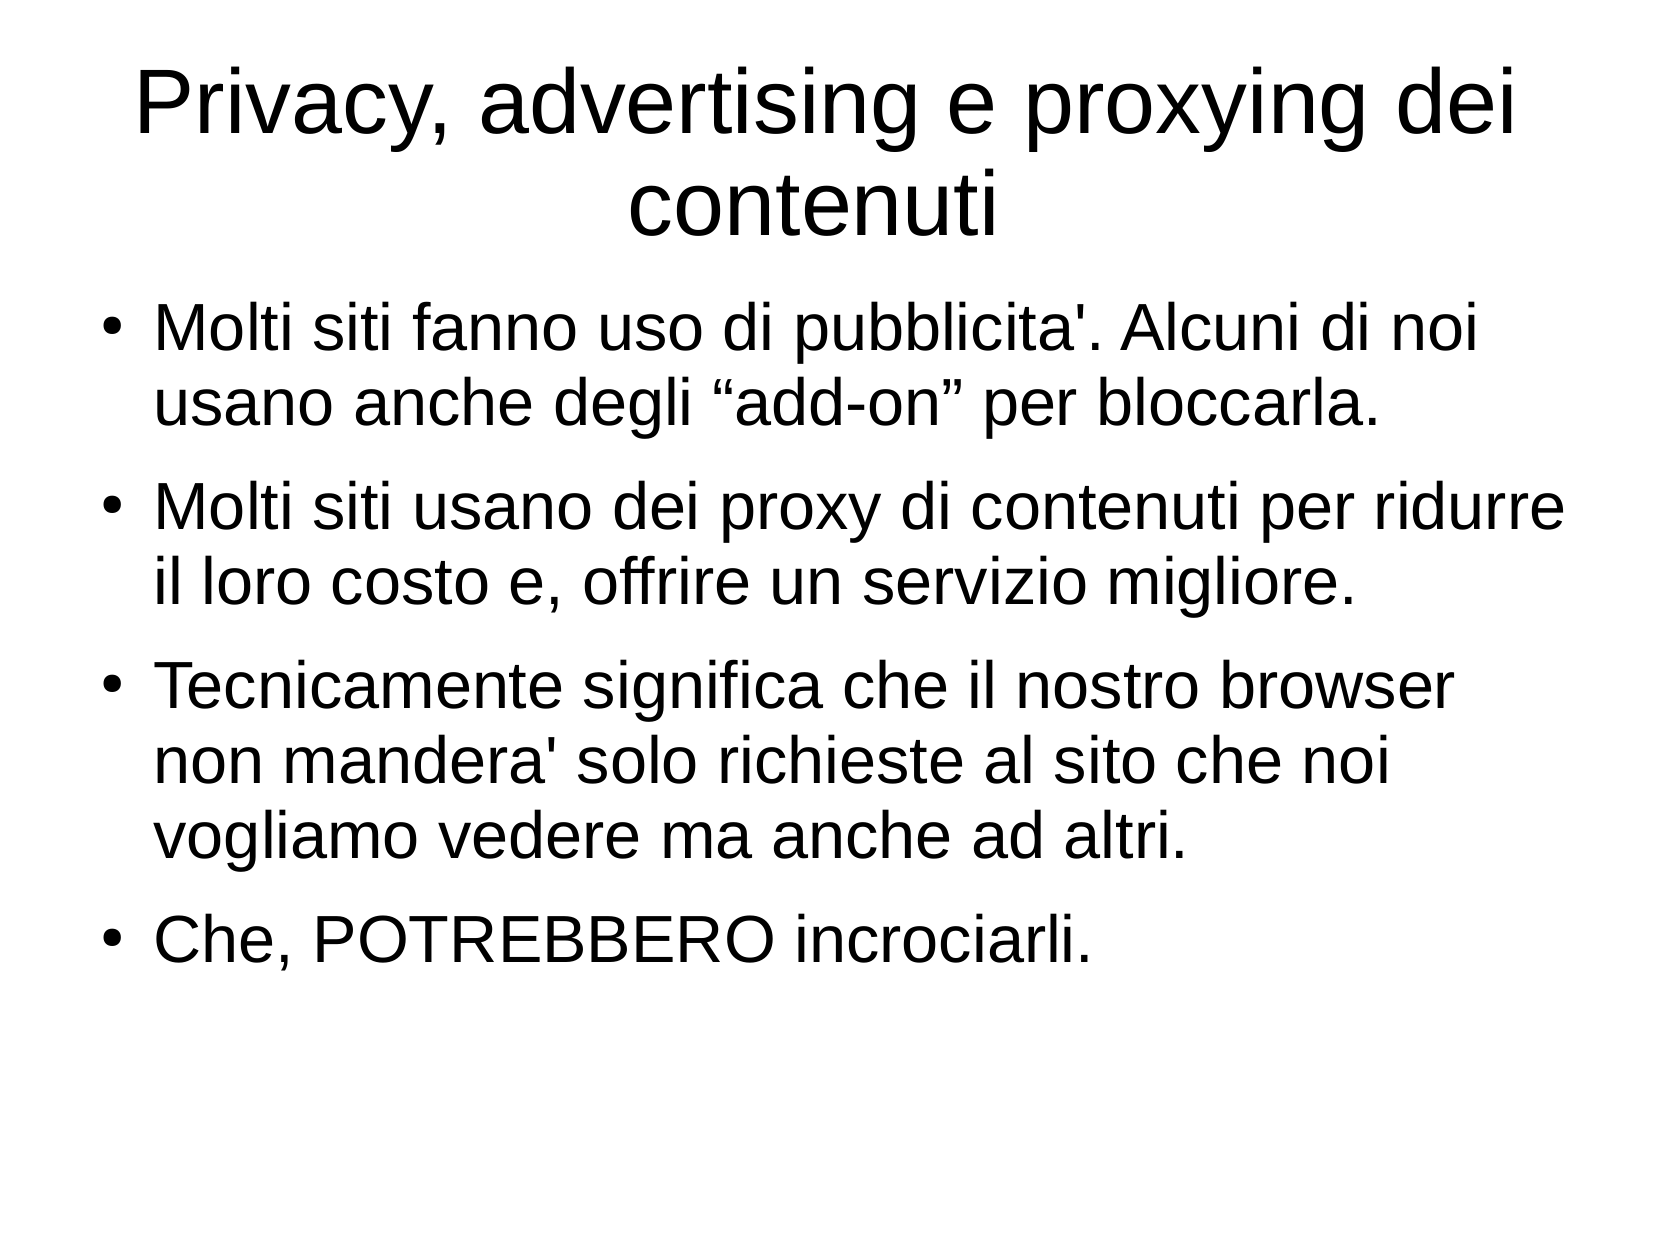

# Privacy, advertising e proxying dei contenuti
Molti siti fanno uso di pubblicita'. Alcuni di noi usano anche degli “add-on” per bloccarla.
Molti siti usano dei proxy di contenuti per ridurre il loro costo e, offrire un servizio migliore.
Tecnicamente significa che il nostro browser non mandera' solo richieste al sito che noi vogliamo vedere ma anche ad altri.
Che, POTREBBERO incrociarli.